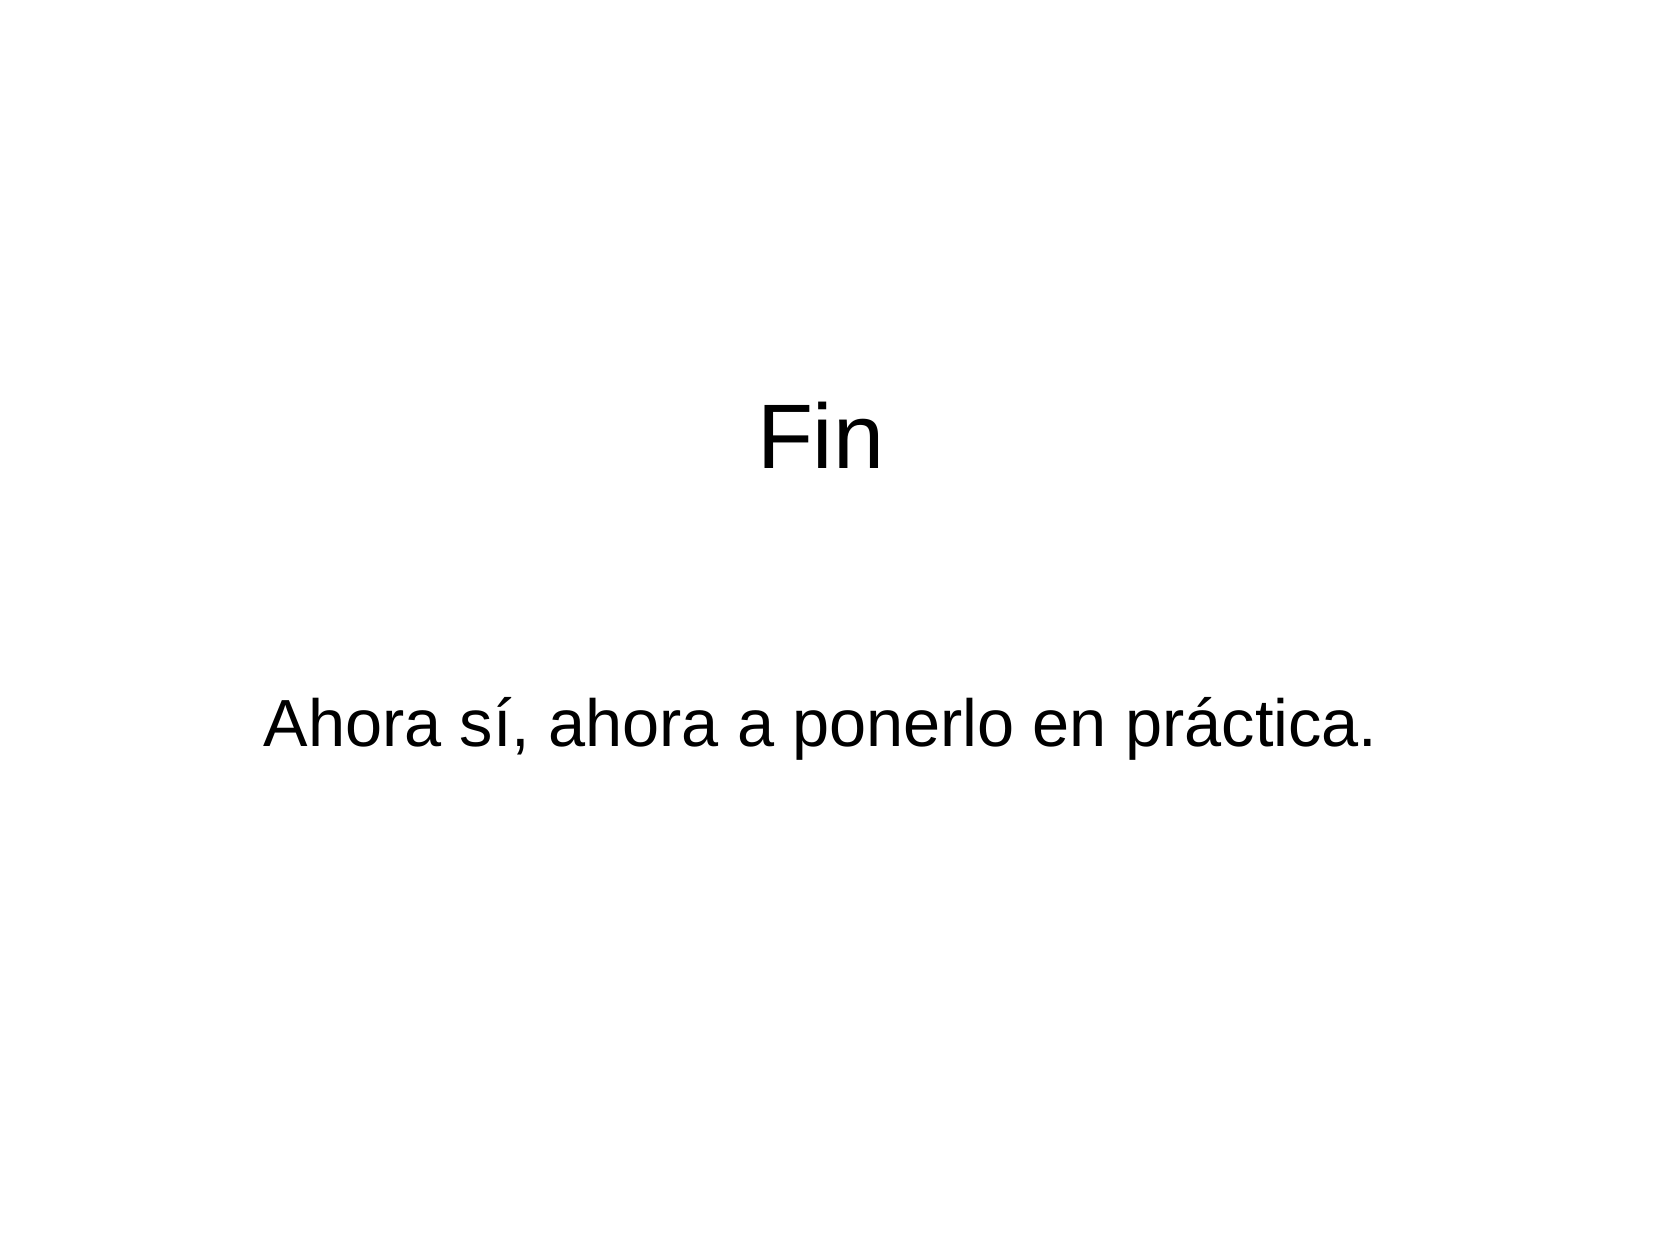

# Ahora sí, ahora a ponerlo en práctica.
Fin